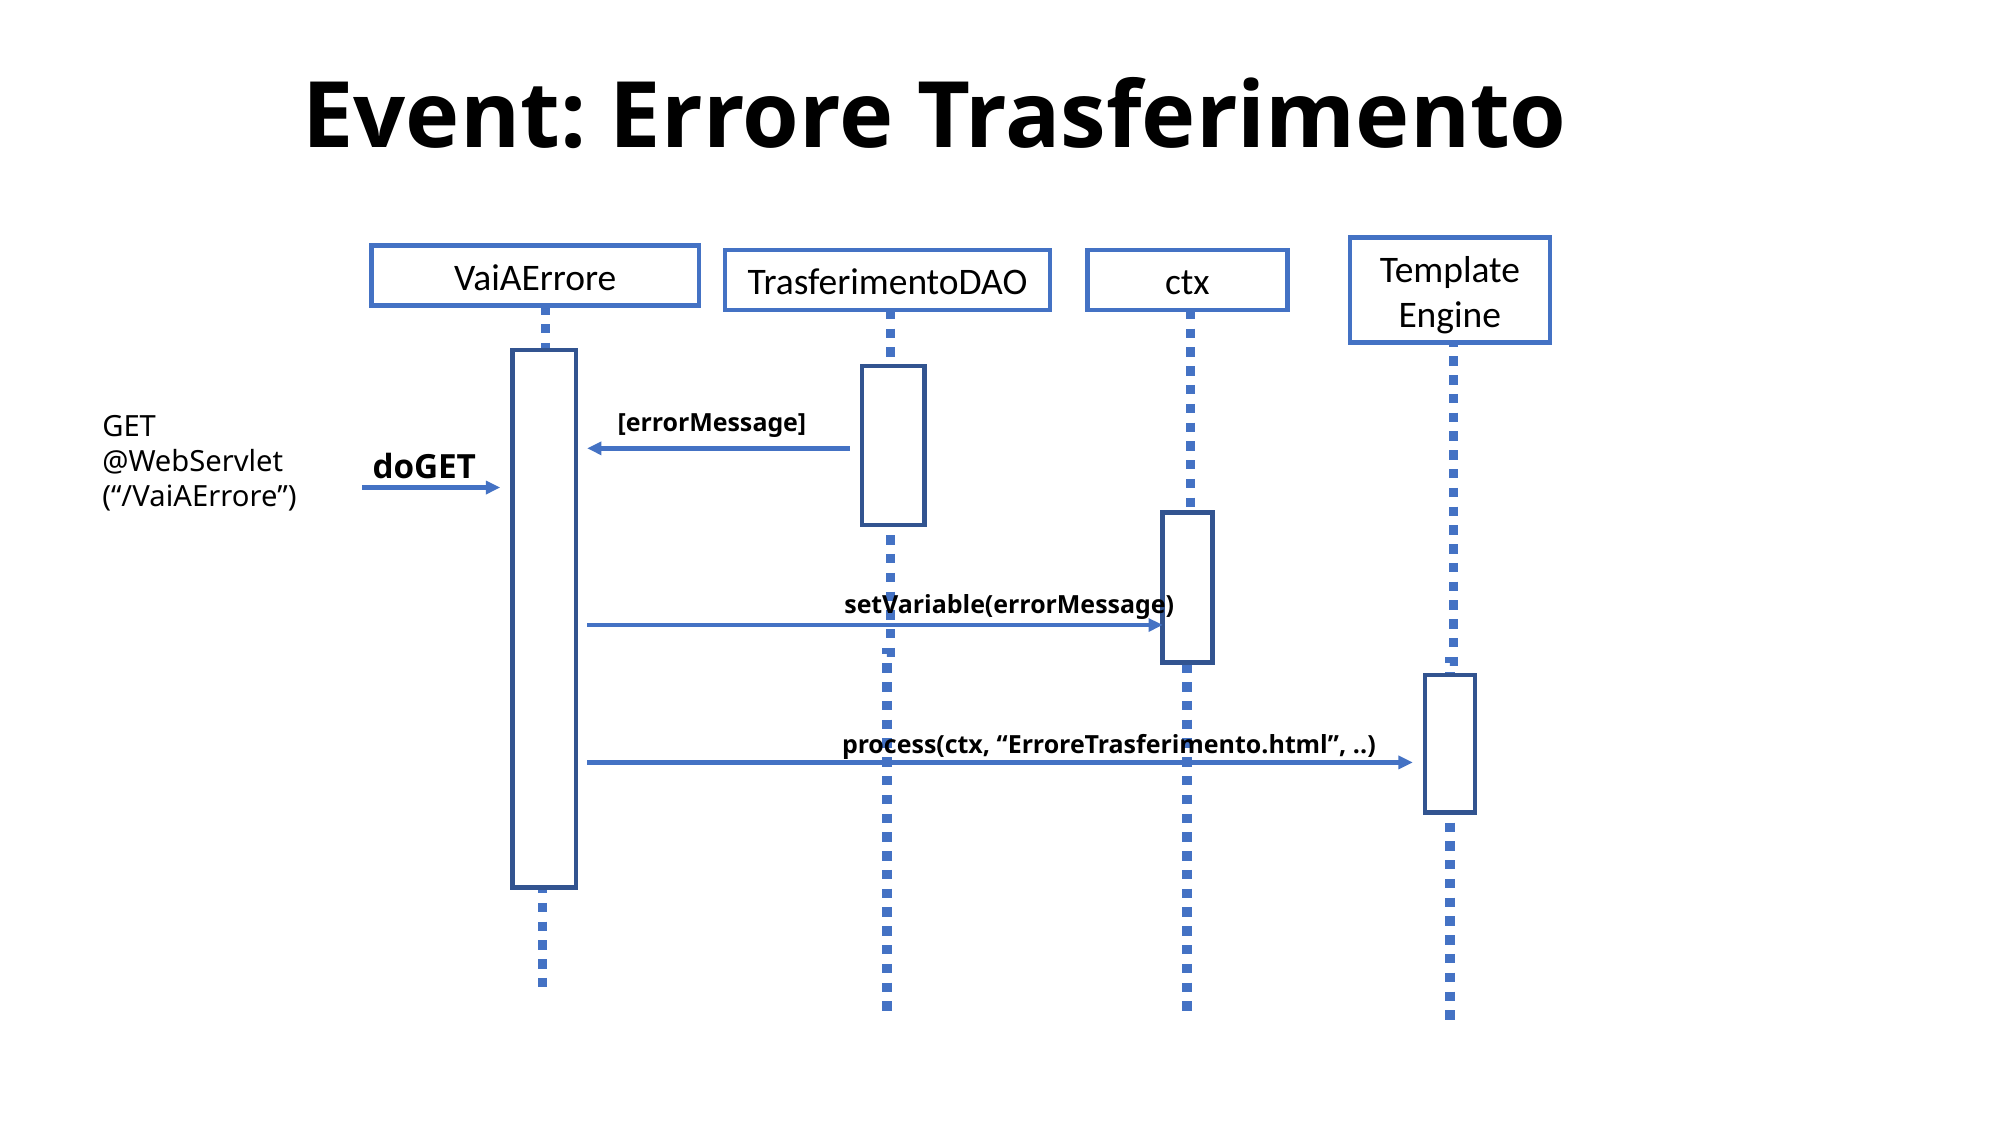

# Event: Errore Trasferimento
Template Engine
VaiAErrore
TrasferimentoDAO
ctx
[errorMessage]
GET
@WebServlet
(“/VaiAErrore”)
doGET
setVariable(errorMessage)
process(ctx, “ErroreTrasferimento.html”, ..)